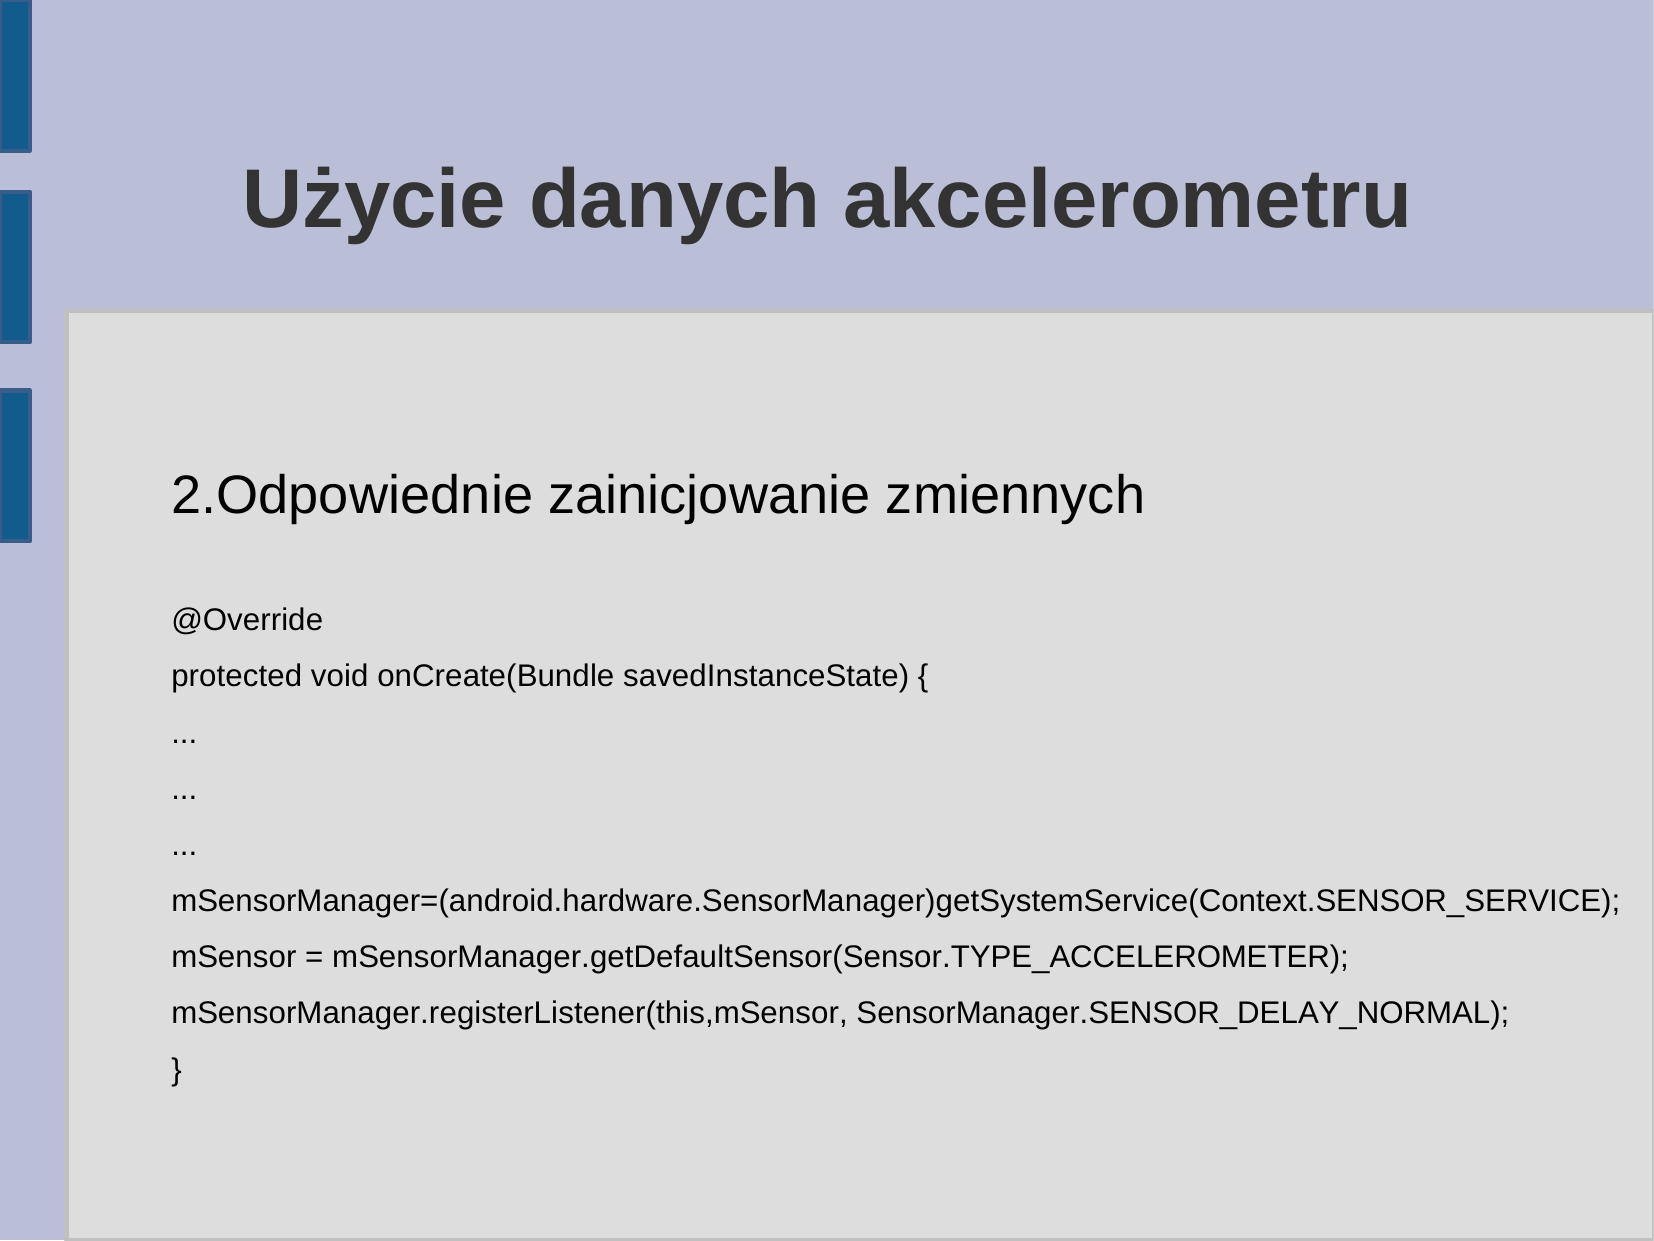

# Użycie danych akcelerometru
2.Odpowiednie zainicjowanie zmiennych
@Override
protected void onCreate(Bundle savedInstanceState) {
...
...
...
mSensorManager=(android.hardware.SensorManager)getSystemService(Context.SENSOR_SERVICE);
mSensor = mSensorManager.getDefaultSensor(Sensor.TYPE_ACCELEROMETER);
mSensorManager.registerListener(this,mSensor, SensorManager.SENSOR_DELAY_NORMAL);
}